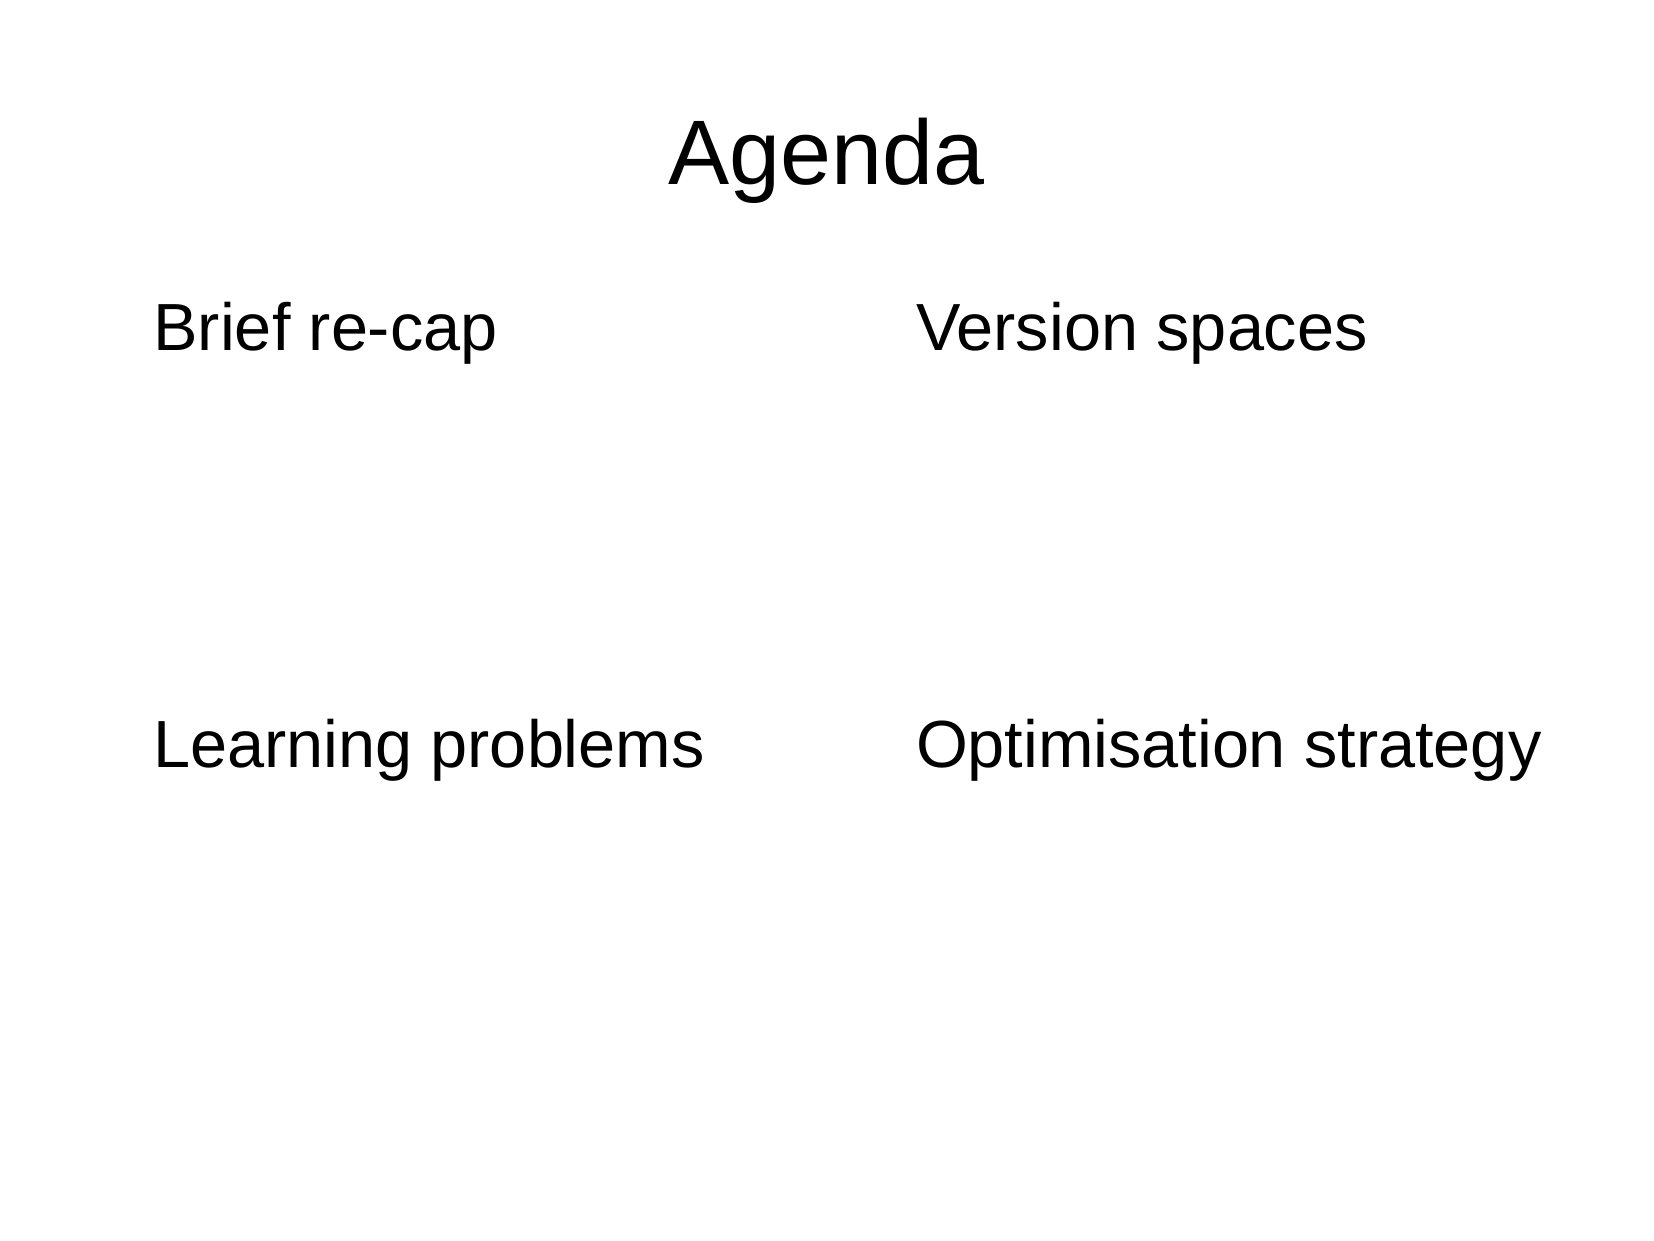

# Agenda
Brief re-cap
Learning problems
Version spaces
Optimisation strategy